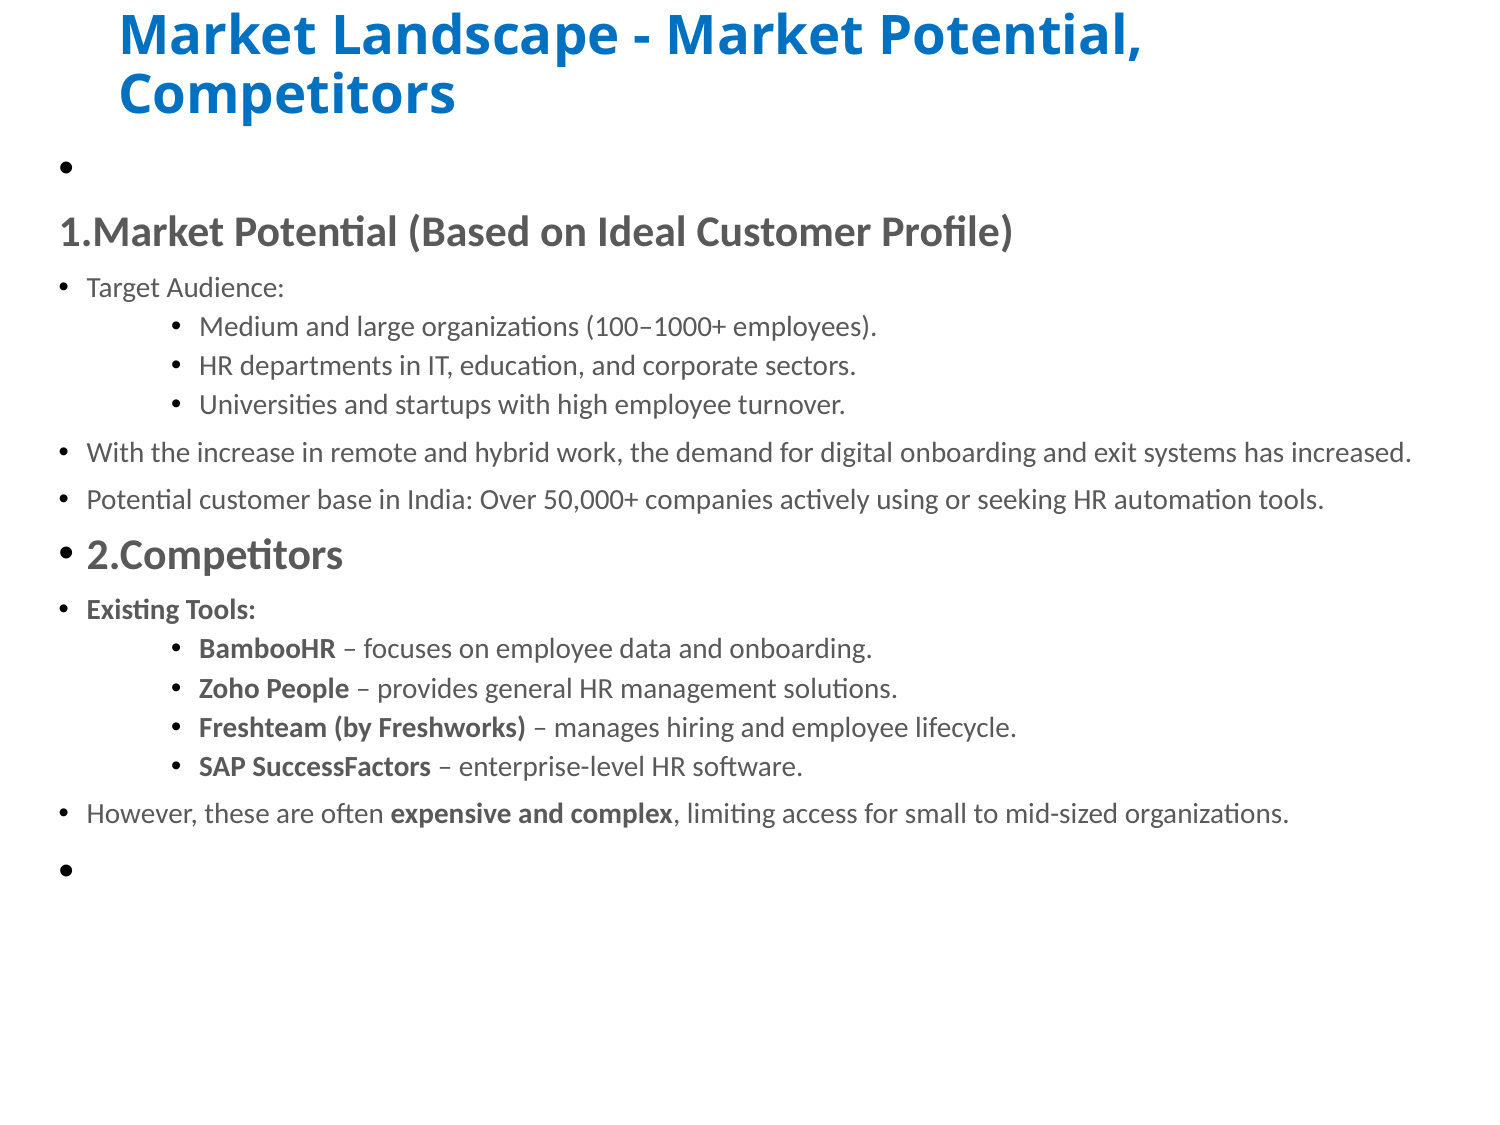

# Market Landscape - Market Potential, Competitors
1.Market Potential (Based on Ideal Customer Profile)
Target Audience:
Medium and large organizations (100–1000+ employees).
HR departments in IT, education, and corporate sectors.
Universities and startups with high employee turnover.
With the increase in remote and hybrid work, the demand for digital onboarding and exit systems has increased.
Potential customer base in India: Over 50,000+ companies actively using or seeking HR automation tools.
2.Competitors
Existing Tools:
BambooHR – focuses on employee data and onboarding.
Zoho People – provides general HR management solutions.
Freshteam (by Freshworks) – manages hiring and employee lifecycle.
SAP SuccessFactors – enterprise-level HR software.
However, these are often expensive and complex, limiting access for small to mid-sized organizations.